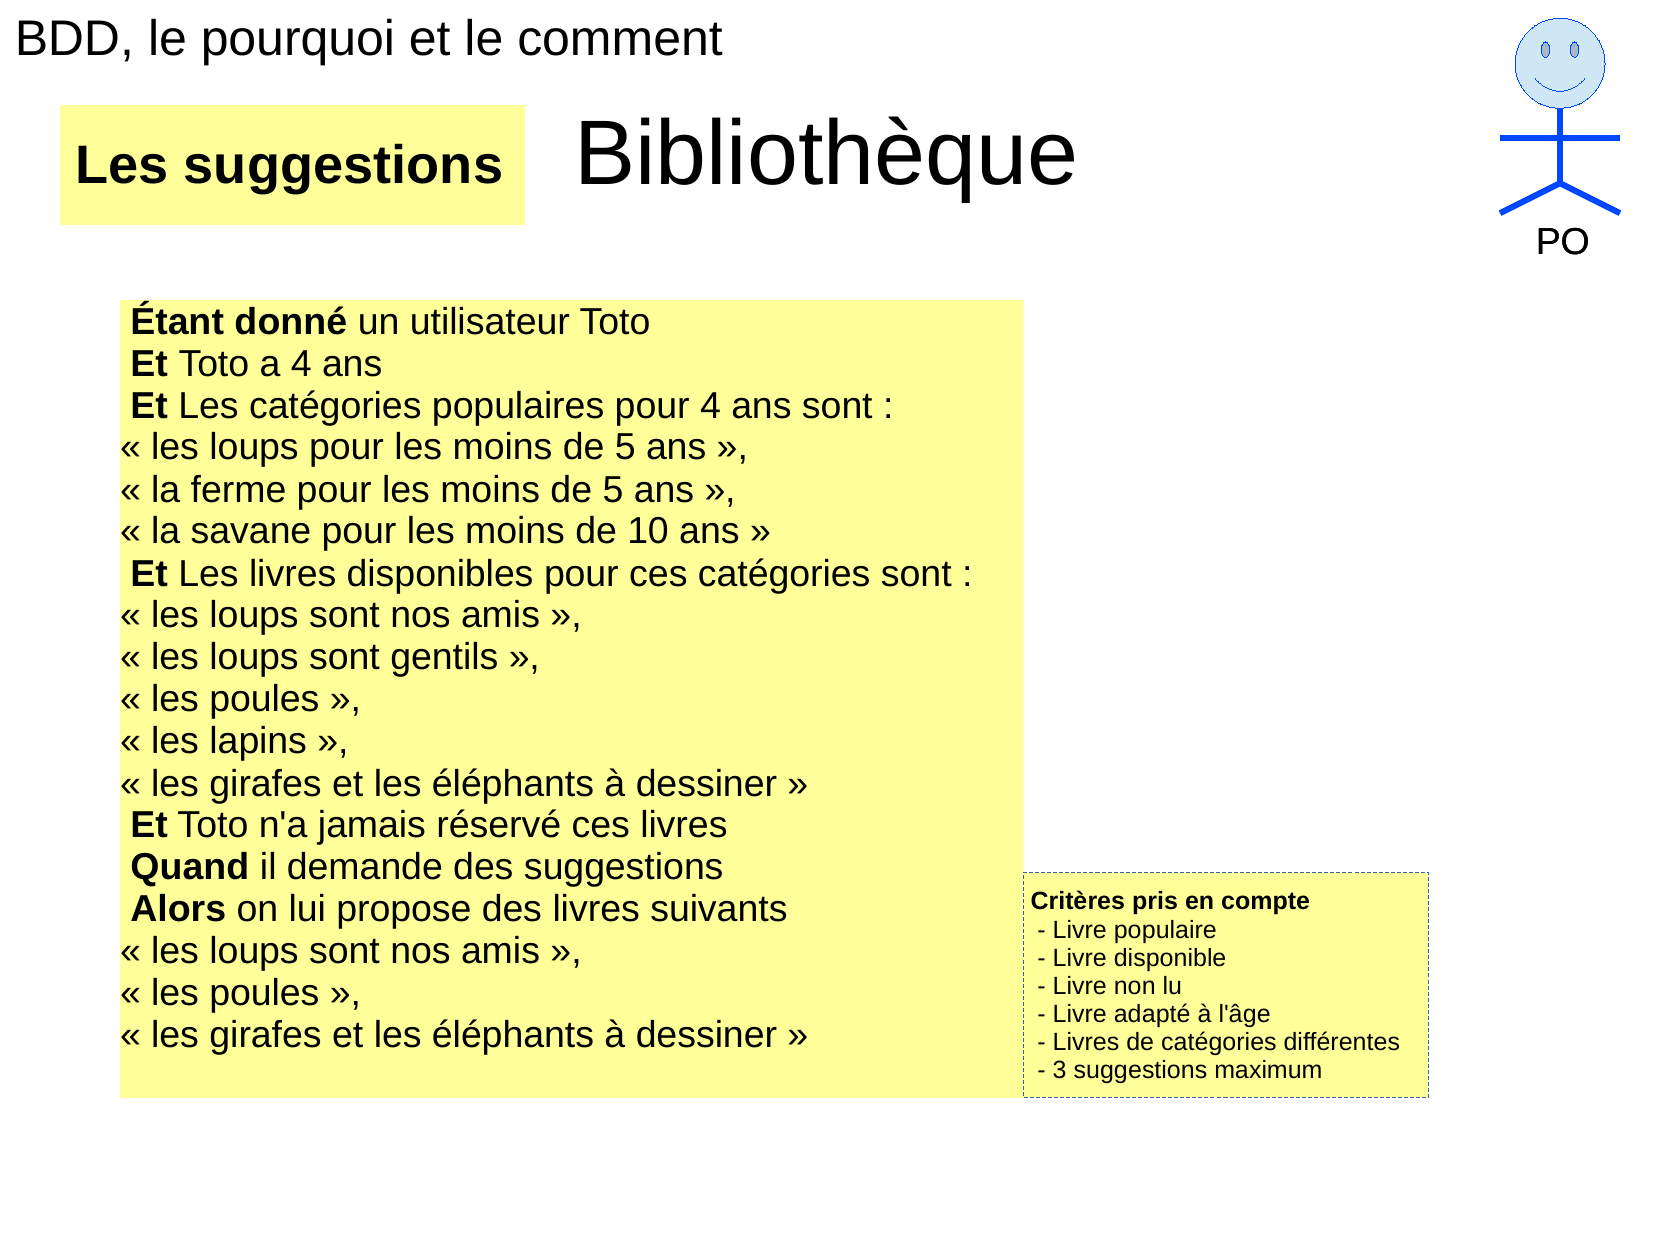

BDD, le pourquoi et le comment
 PO
 PO
# Bibliothèque
 Les suggestions
 Étant donné un utilisateur Toto
 Et Toto a 4 ans
 Et Les catégories populaires pour 4 ans sont :
« les loups pour les moins de 5 ans »,
« la ferme pour les moins de 5 ans »,
« la savane pour les moins de 10 ans »
 Et Les livres disponibles pour ces catégories sont :
« les loups sont nos amis »,
« les loups sont gentils »,
« les poules »,
« les lapins »,
« les girafes et les éléphants à dessiner »
 Et Toto n'a jamais réservé ces livres
 Quand il demande des suggestions
 Alors on lui propose des livres suivants
« les loups sont nos amis »,
« les poules »,
« les girafes et les éléphants à dessiner »
 Critères pris en compte
 - Livre populaire
 - Livre disponible
 - Livre non lu
 - Livre adapté à l'âge
 - Livres de catégories différentes
 - 3 suggestions maximum